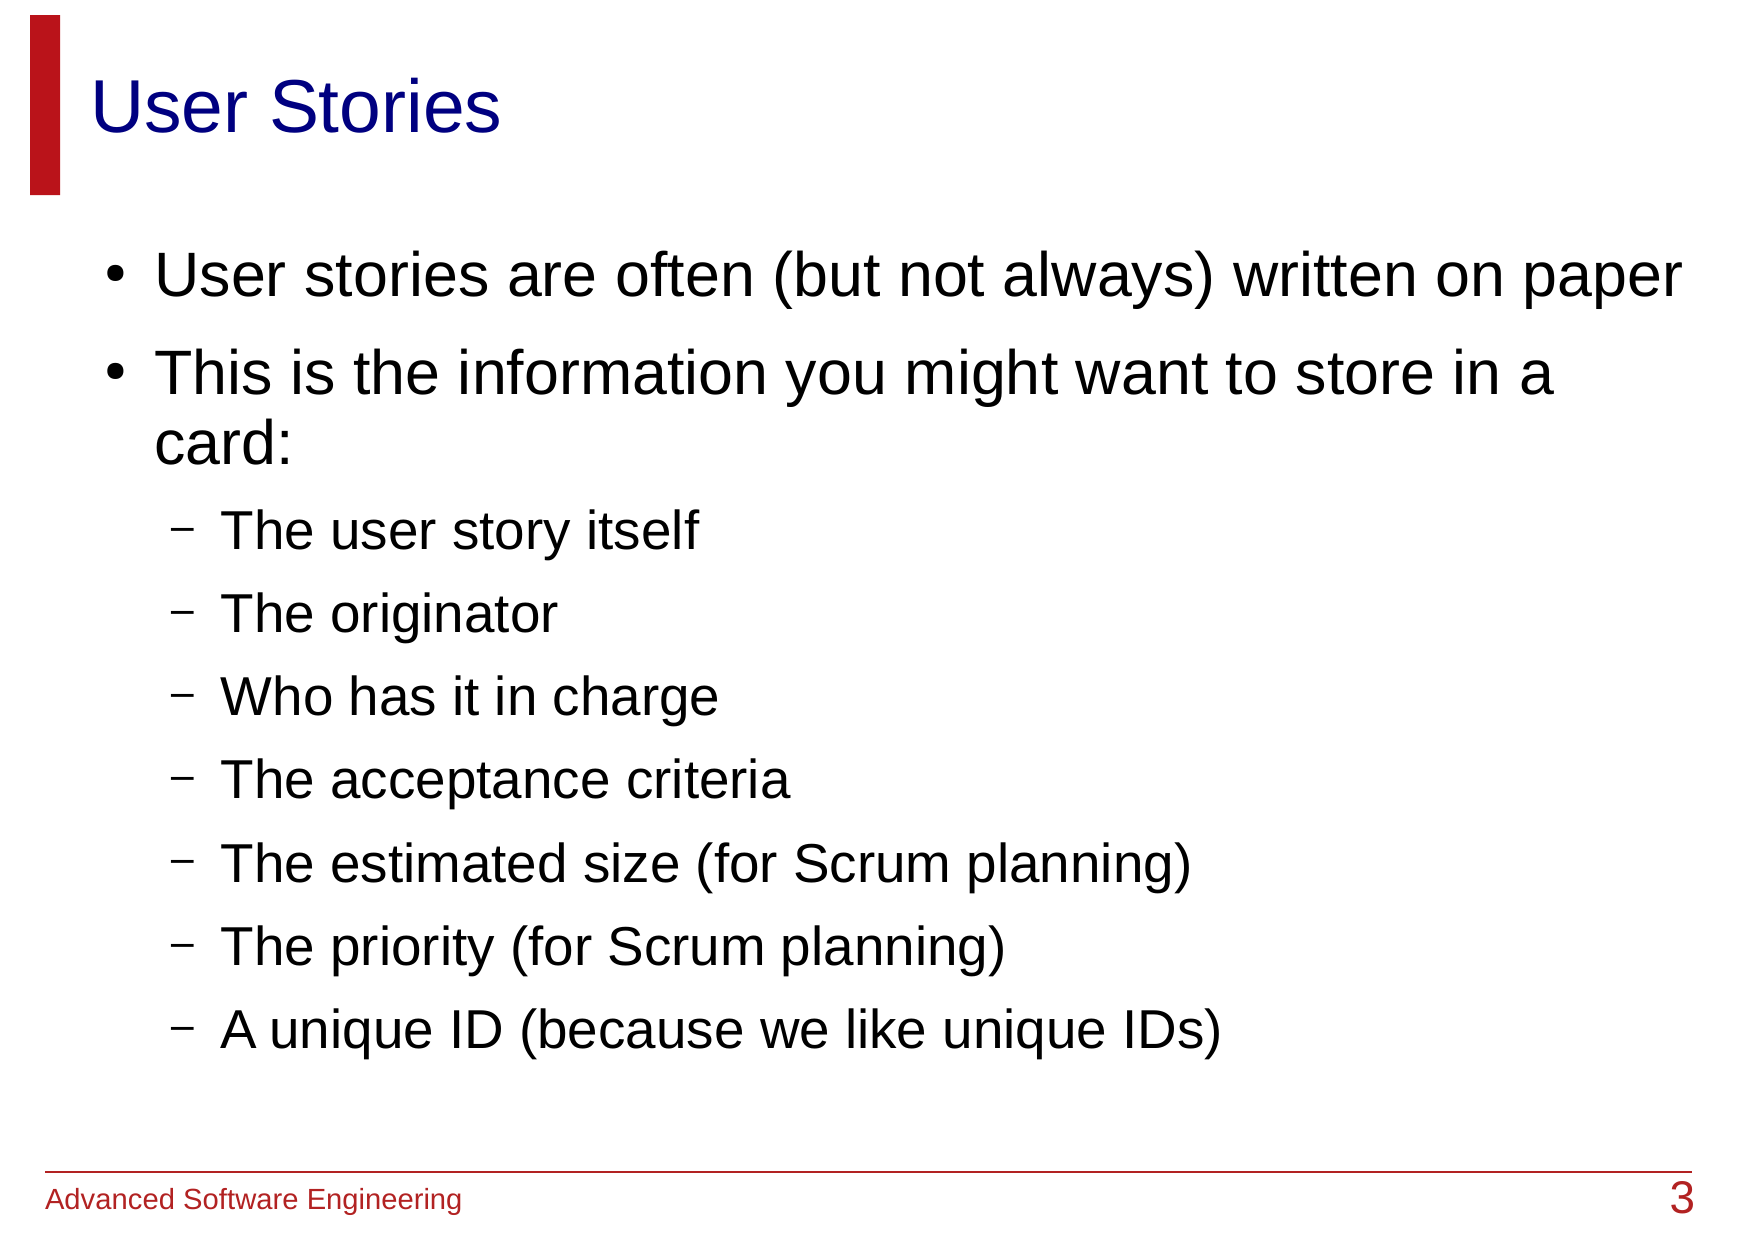

# User Stories
User stories are often (but not always) written on paper
This is the information you might want to store in a card:
The user story itself
The originator
Who has it in charge
The acceptance criteria
The estimated size (for Scrum planning)
The priority (for Scrum planning)
A unique ID (because we like unique IDs)
3
Advanced Software Engineering